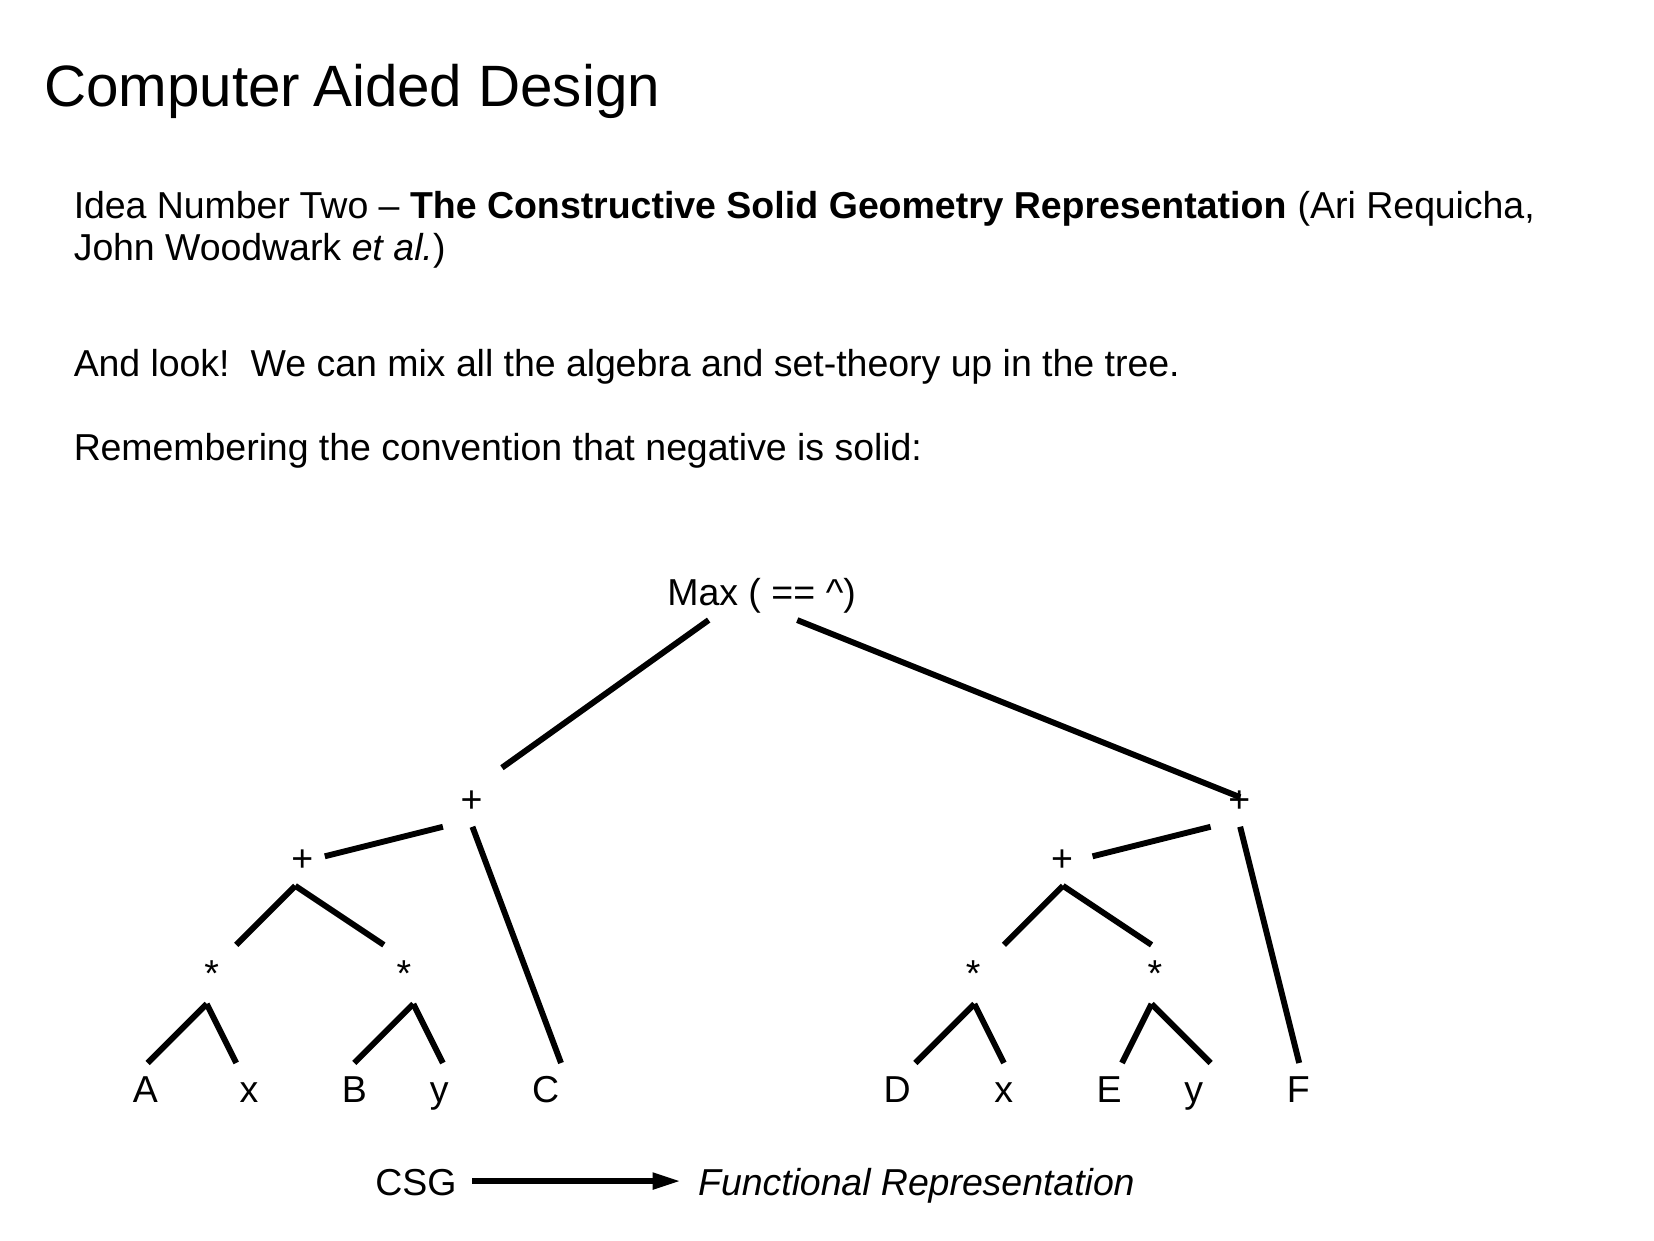

Computer Aided Design
Idea Number Two – The Constructive Solid Geometry Representation (Ari Requicha, John Woodwark et al.)
And look! We can mix all the algebra and set-theory up in the tree.
Remembering the convention that negative is solid:
Max ( == ^)
+
+
 +
+
 * * * *
A x B y C D x E y F
 CSG Functional Representation